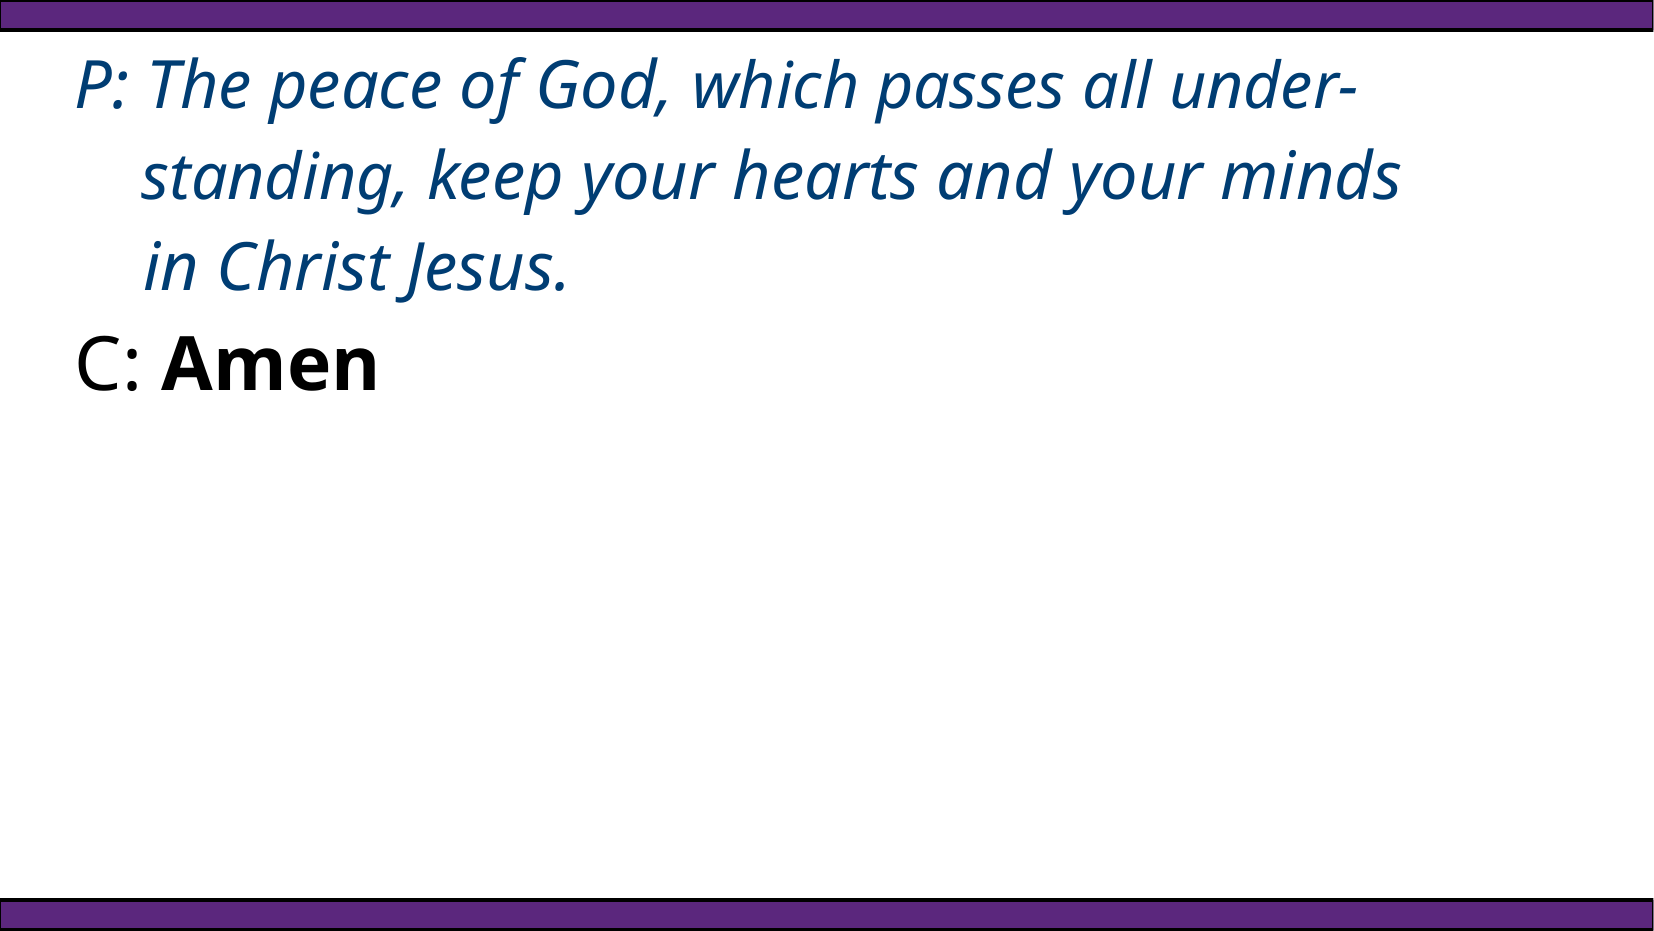

P: The peace of God, which passes all under-
 standing, keep your hearts and your minds
 in Christ Jesus.
C: Amen